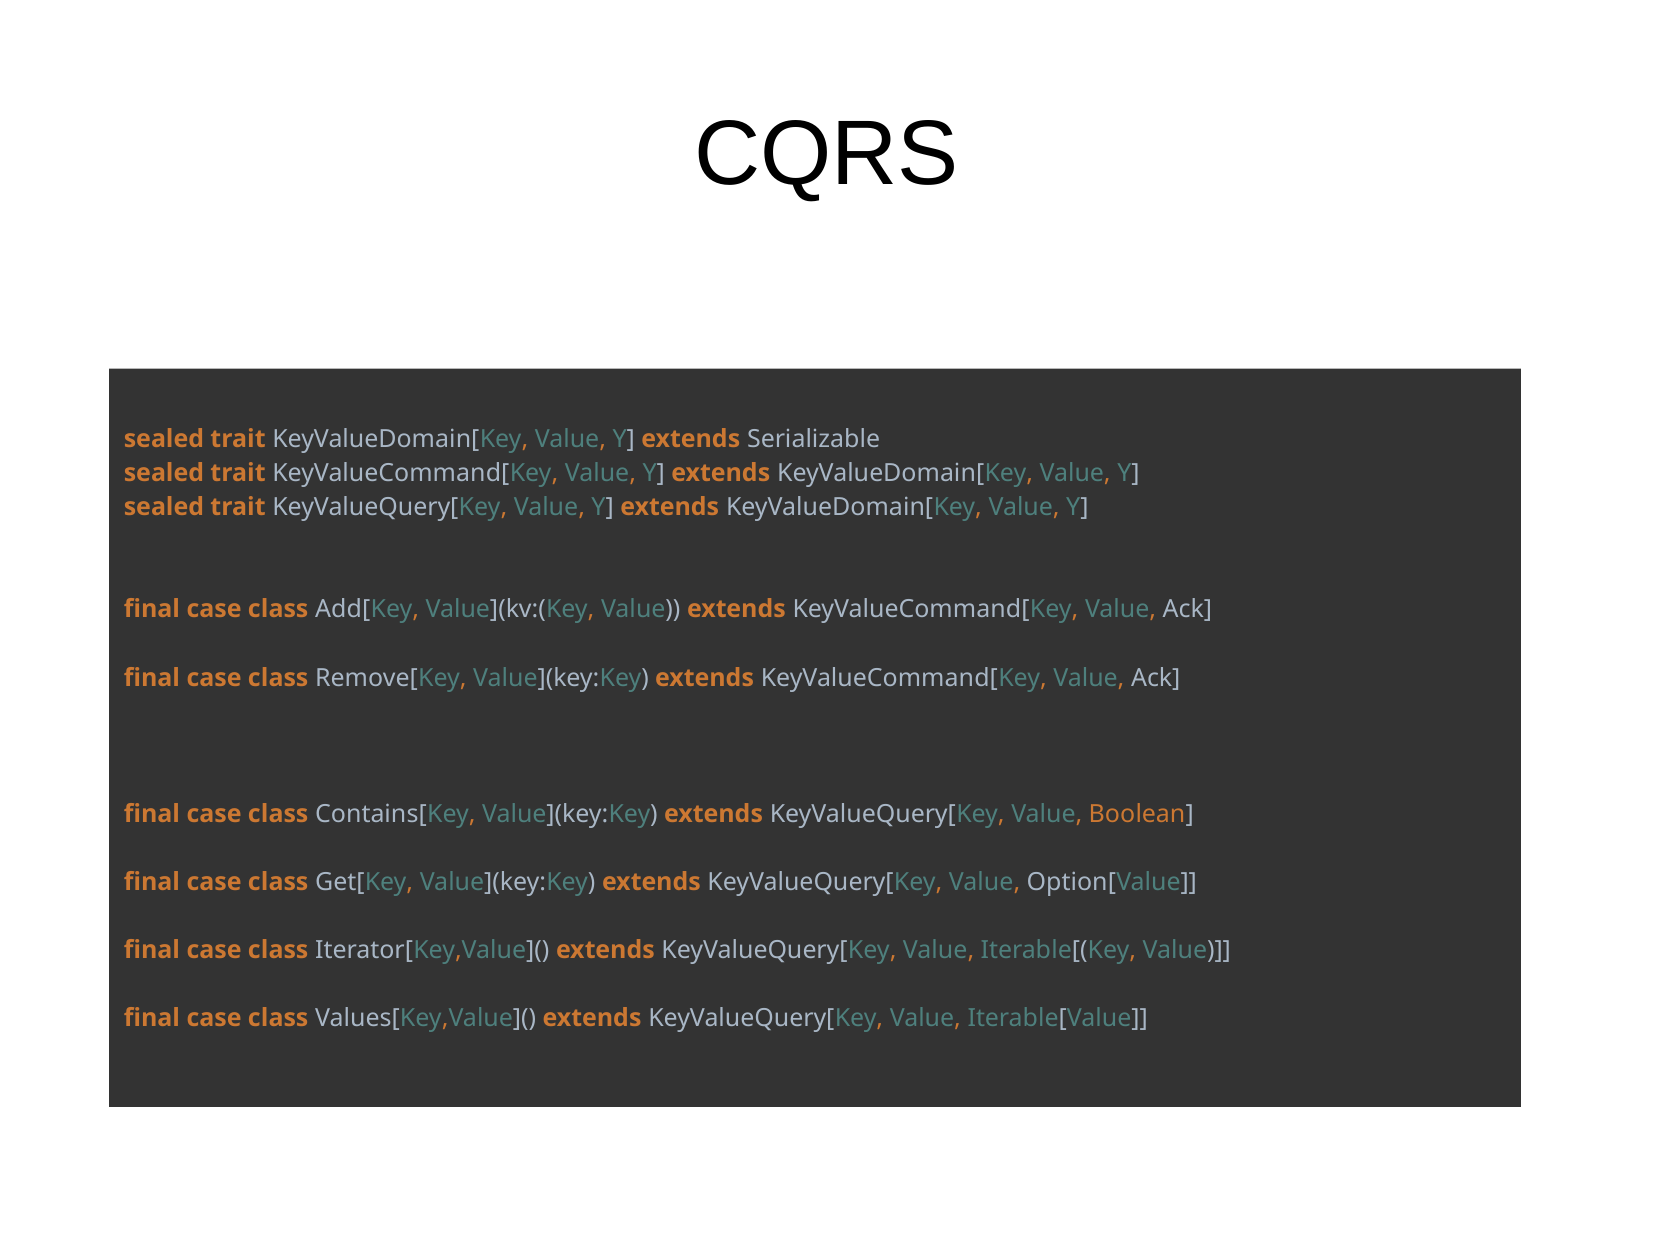

# CQRS
sealed trait KeyValueDomain[Key, Value, Y] extends Serializable
sealed trait KeyValueCommand[Key, Value, Y] extends KeyValueDomain[Key, Value, Y]
sealed trait KeyValueQuery[Key, Value, Y] extends KeyValueDomain[Key, Value, Y]
final case class Add[Key, Value](kv:(Key, Value)) extends KeyValueCommand[Key, Value, Ack]
final case class Remove[Key, Value](key:Key) extends KeyValueCommand[Key, Value, Ack]
final case class Contains[Key, Value](key:Key) extends KeyValueQuery[Key, Value, Boolean]
final case class Get[Key, Value](key:Key) extends KeyValueQuery[Key, Value, Option[Value]]
final case class Iterator[Key,Value]() extends KeyValueQuery[Key, Value, Iterable[(Key, Value)]]
final case class Values[Key,Value]() extends KeyValueQuery[Key, Value, Iterable[Value]]